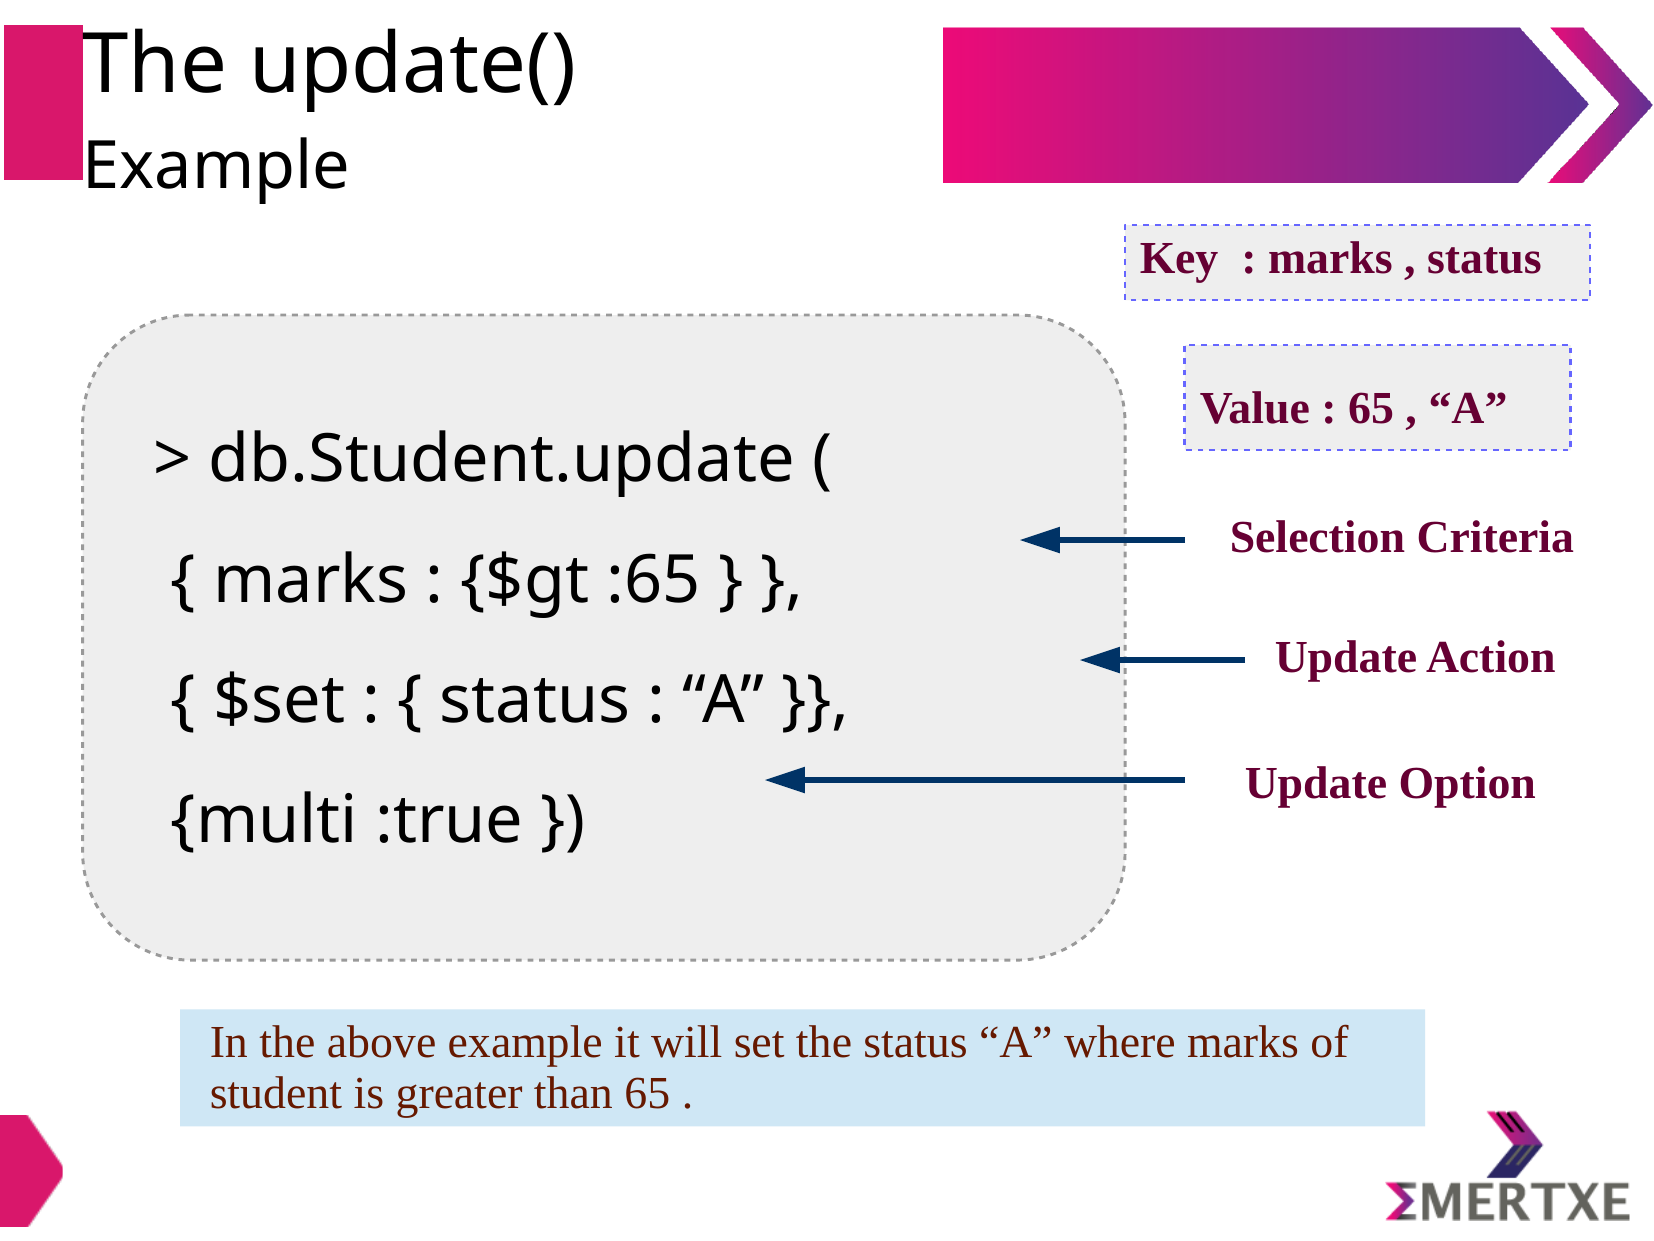

# The update() Example
Key : marks , status
> db.Student.update (
 { marks : {$gt :65 } },
 { $set : { status : “A” }},
 {multi :true })
Value : 65 , “A”
Selection Criteria
Update Action
Update Option
In the above example it will set the status “A” where marks of student is greater than 65 .